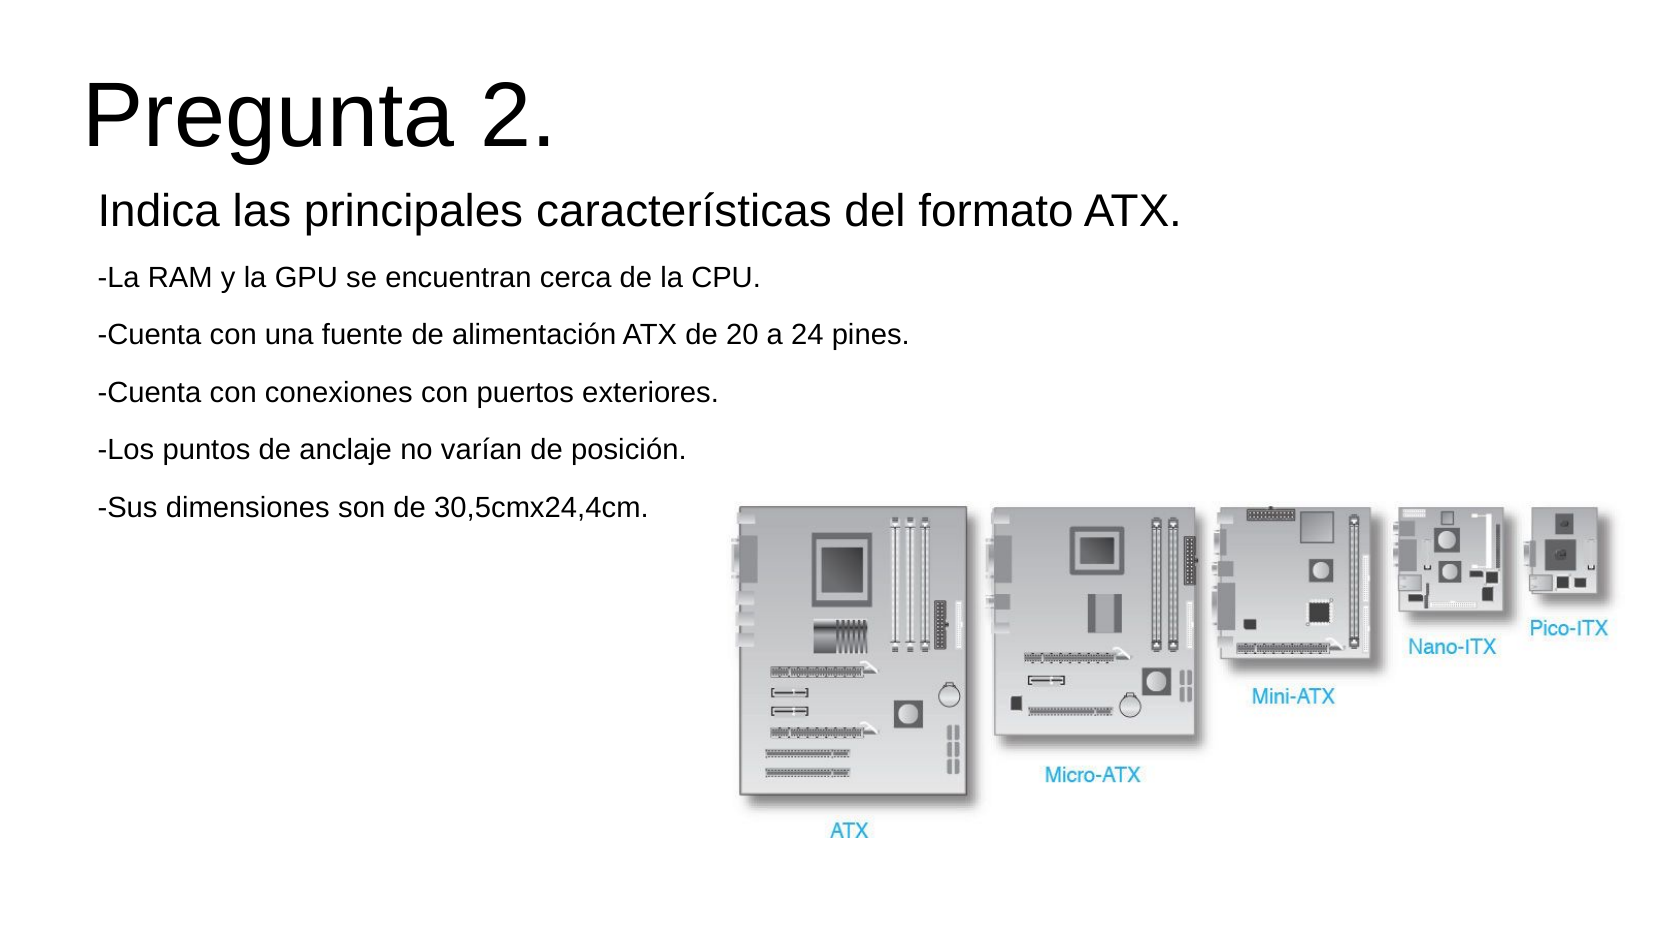

# Pregunta 2.
Indica las principales características del formato ATX.
-La RAM y la GPU se encuentran cerca de la CPU.
-Cuenta con una fuente de alimentación ATX de 20 a 24 pines.
-Cuenta con conexiones con puertos exteriores.
-Los puntos de anclaje no varían de posición.
-Sus dimensiones son de 30,5cmx24,4cm.